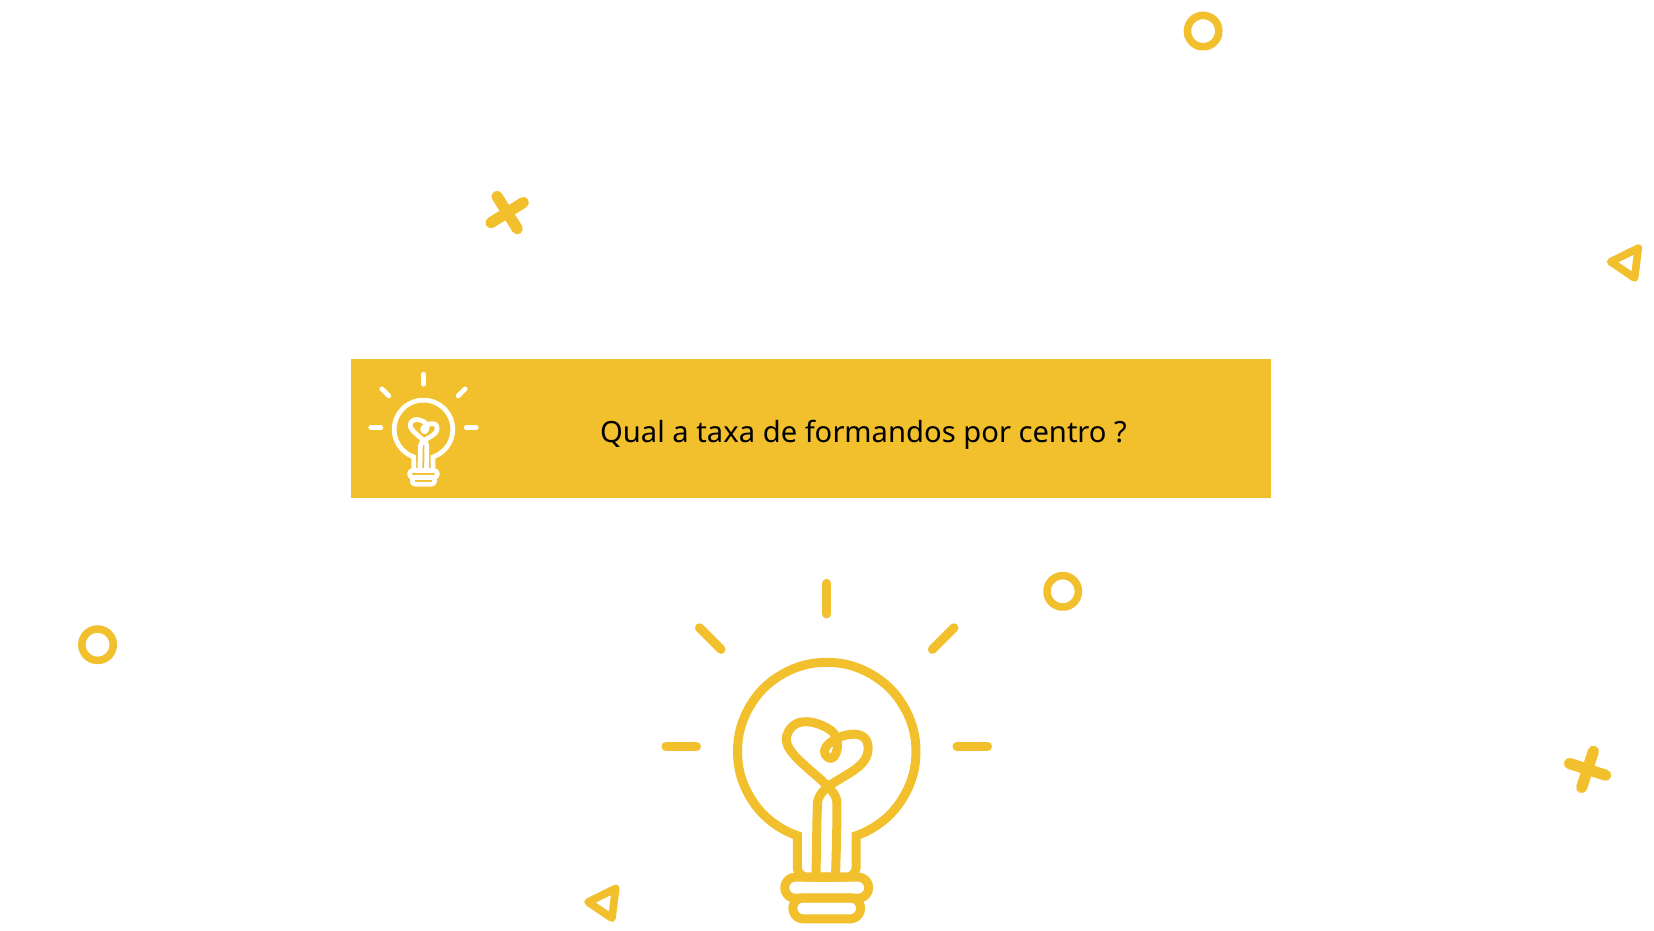

Qual a taxa de formandos por centro ?